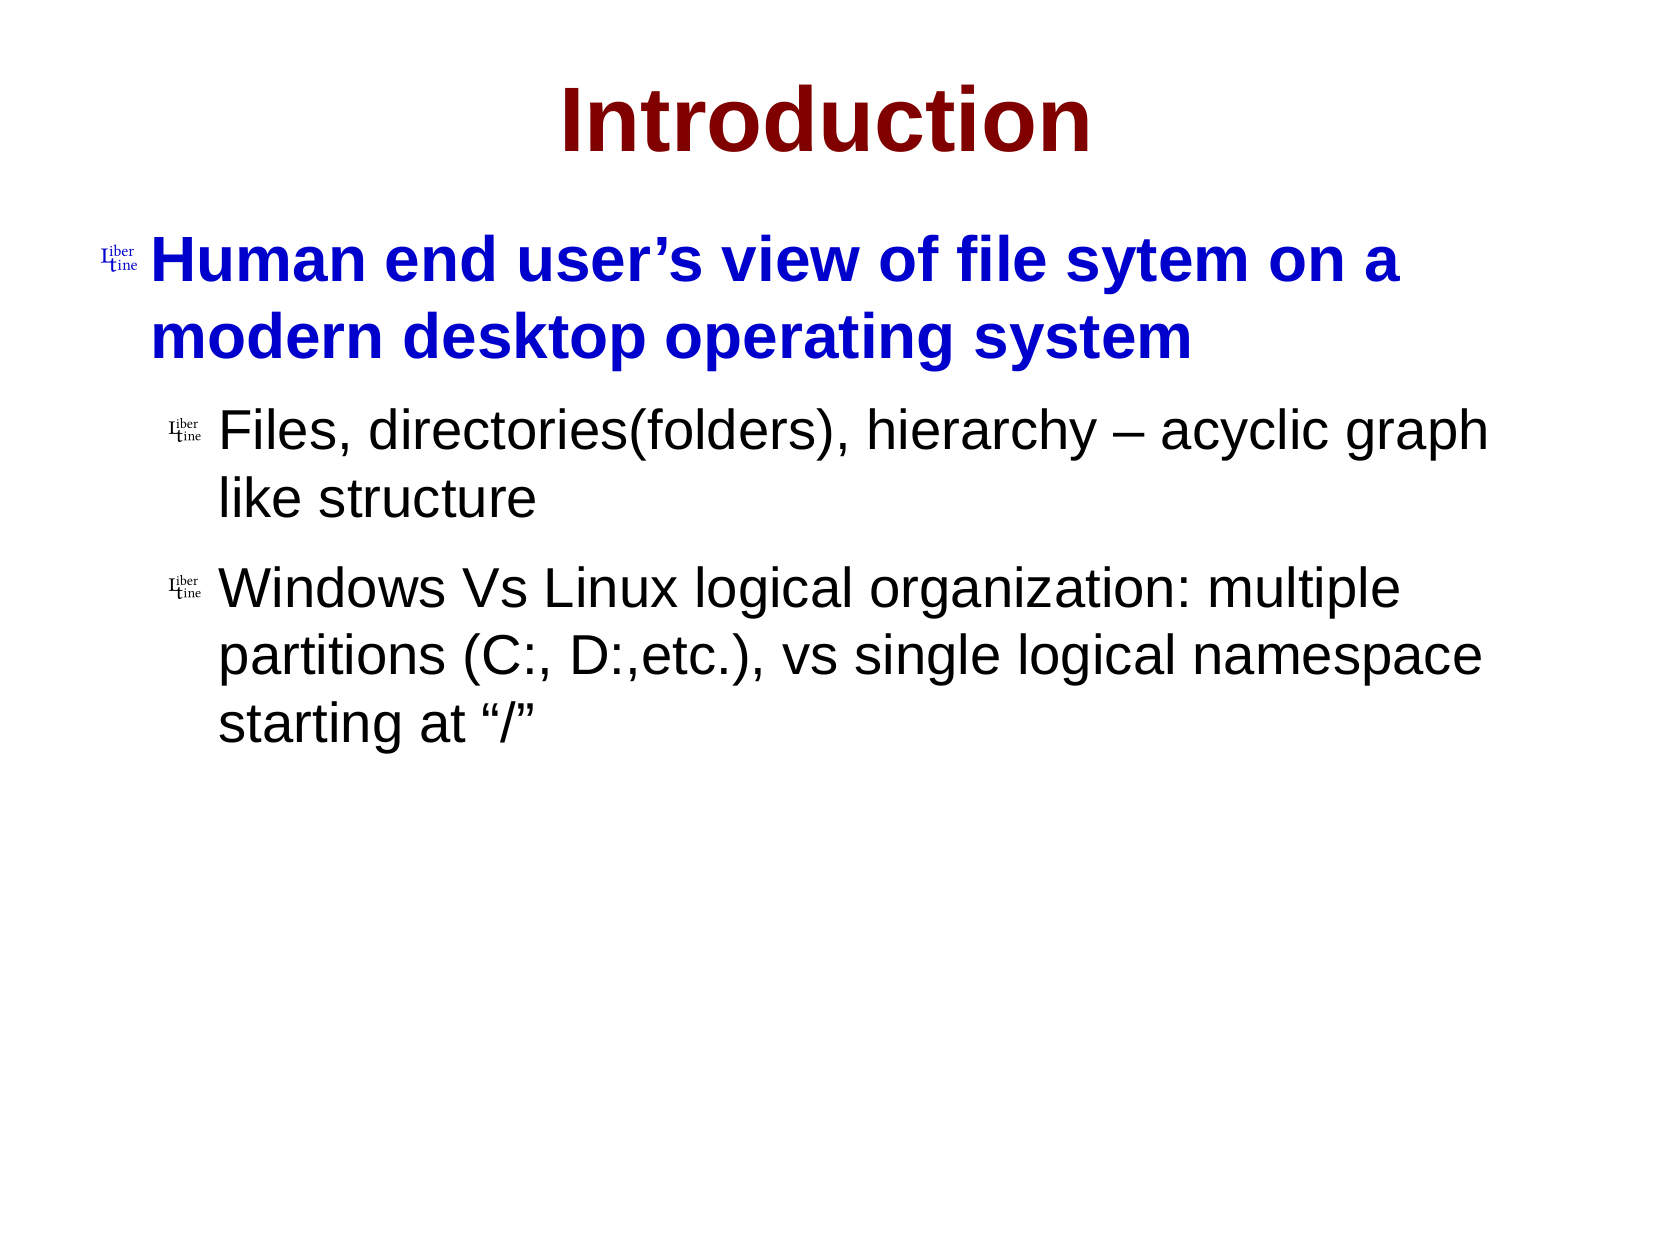

# Introduction
Human end user’s view of file sytem on a modern desktop operating system
Files, directories(folders), hierarchy – acyclic graph like structure
Windows Vs Linux logical organization: multiple partitions (C:, D:,etc.), vs single logical namespace starting at “/”